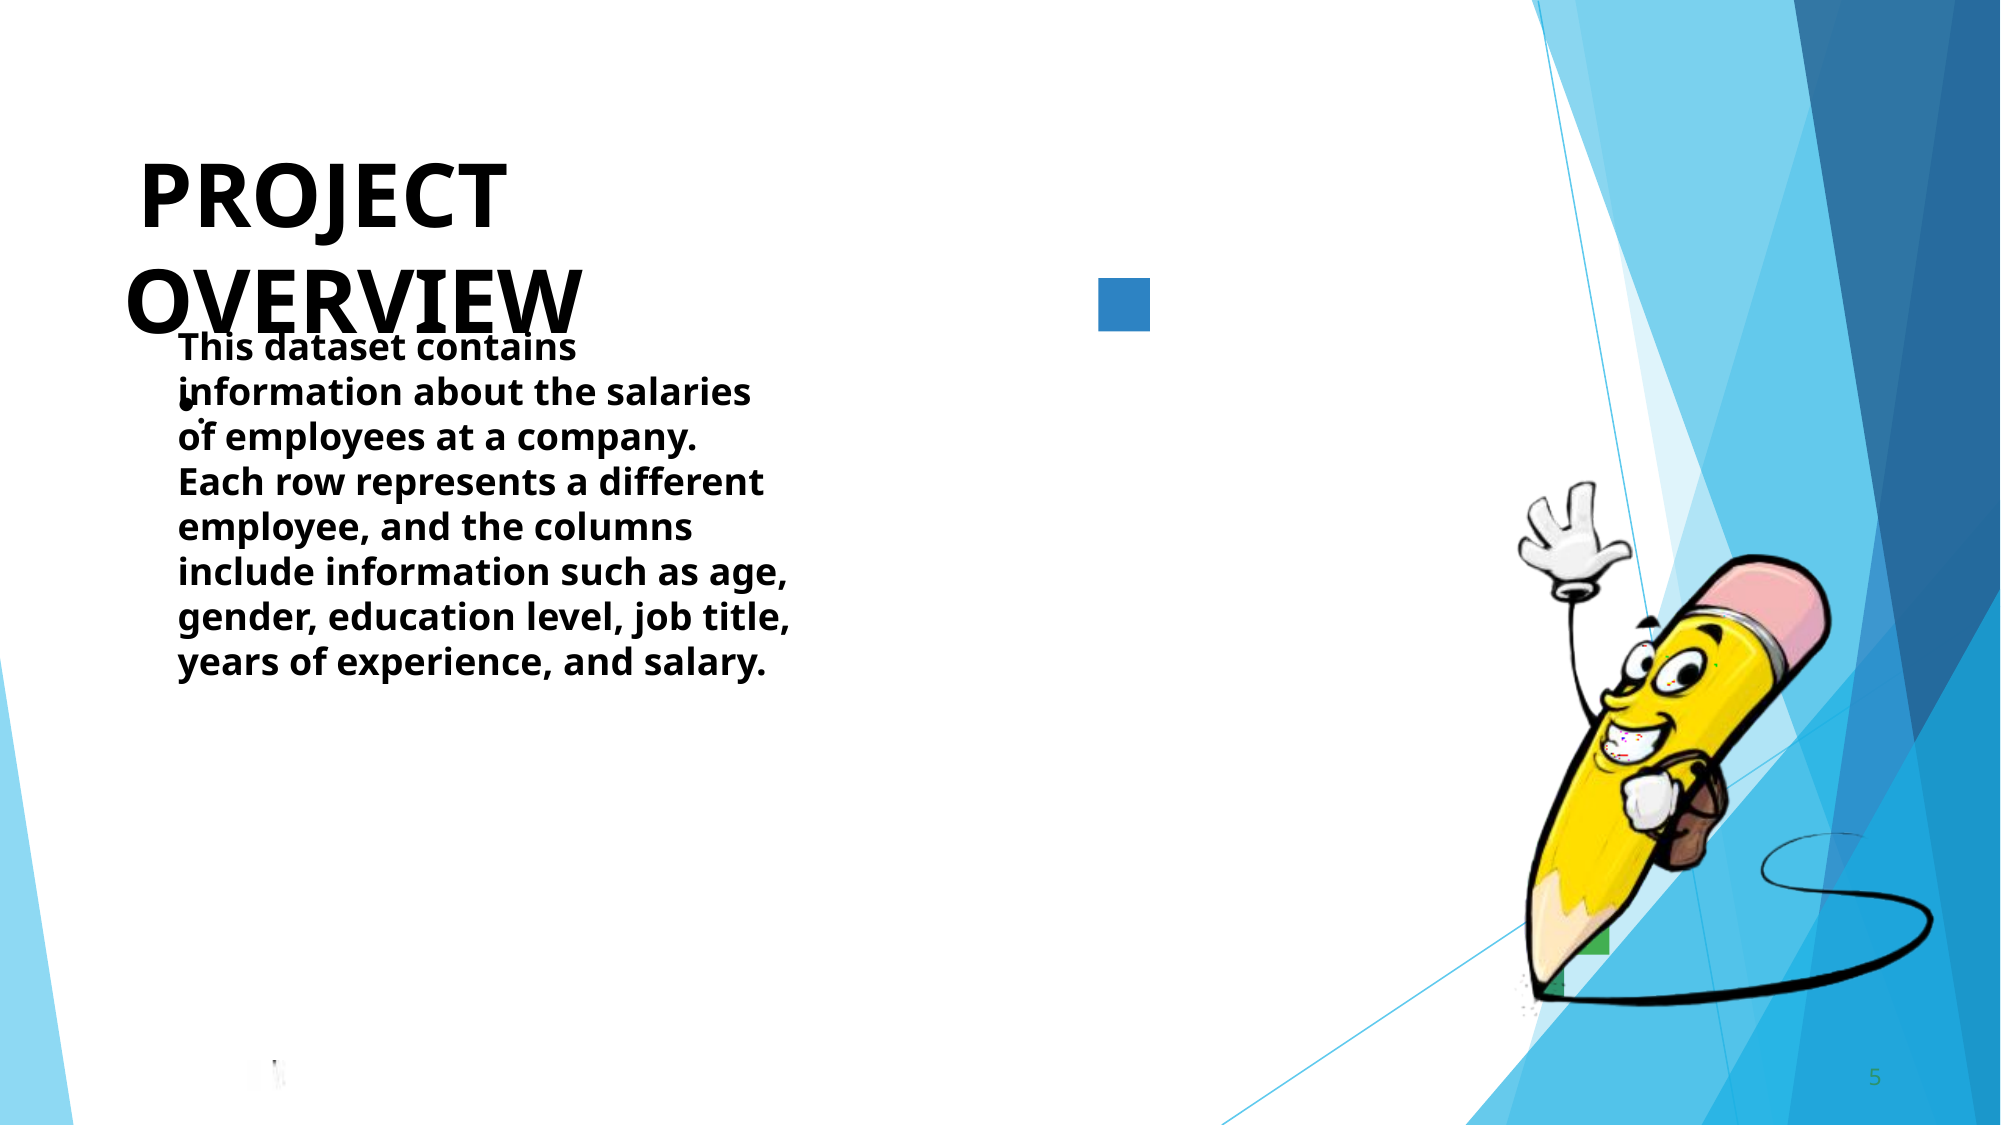

# PROJECT	OVERVIEW
This dataset contains information about the salaries of employees at a company. Each row represents a different employee, and the columns include information such as age, gender, education level, job title, years of experience, and salary.
.